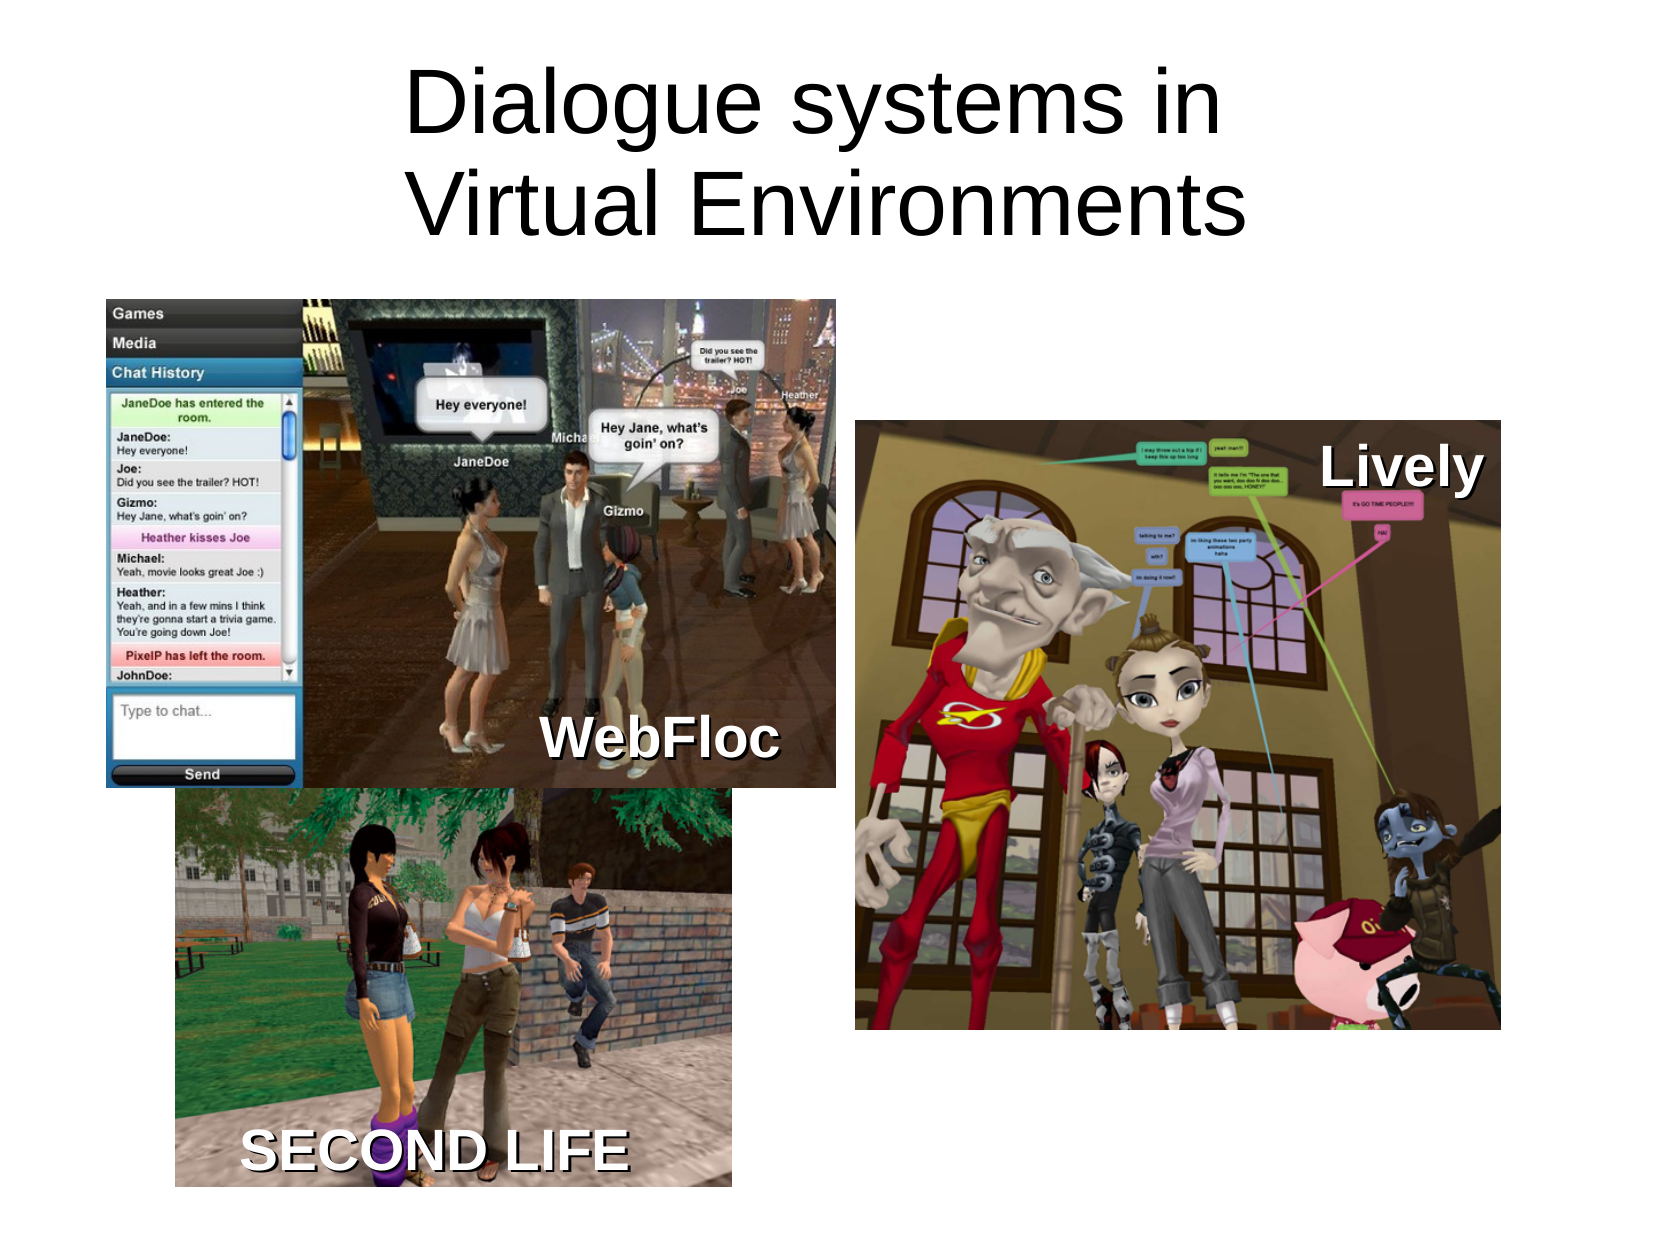

# Dialogue systems in Virtual Environments
Lively
WebFloc
SECOND LIFE